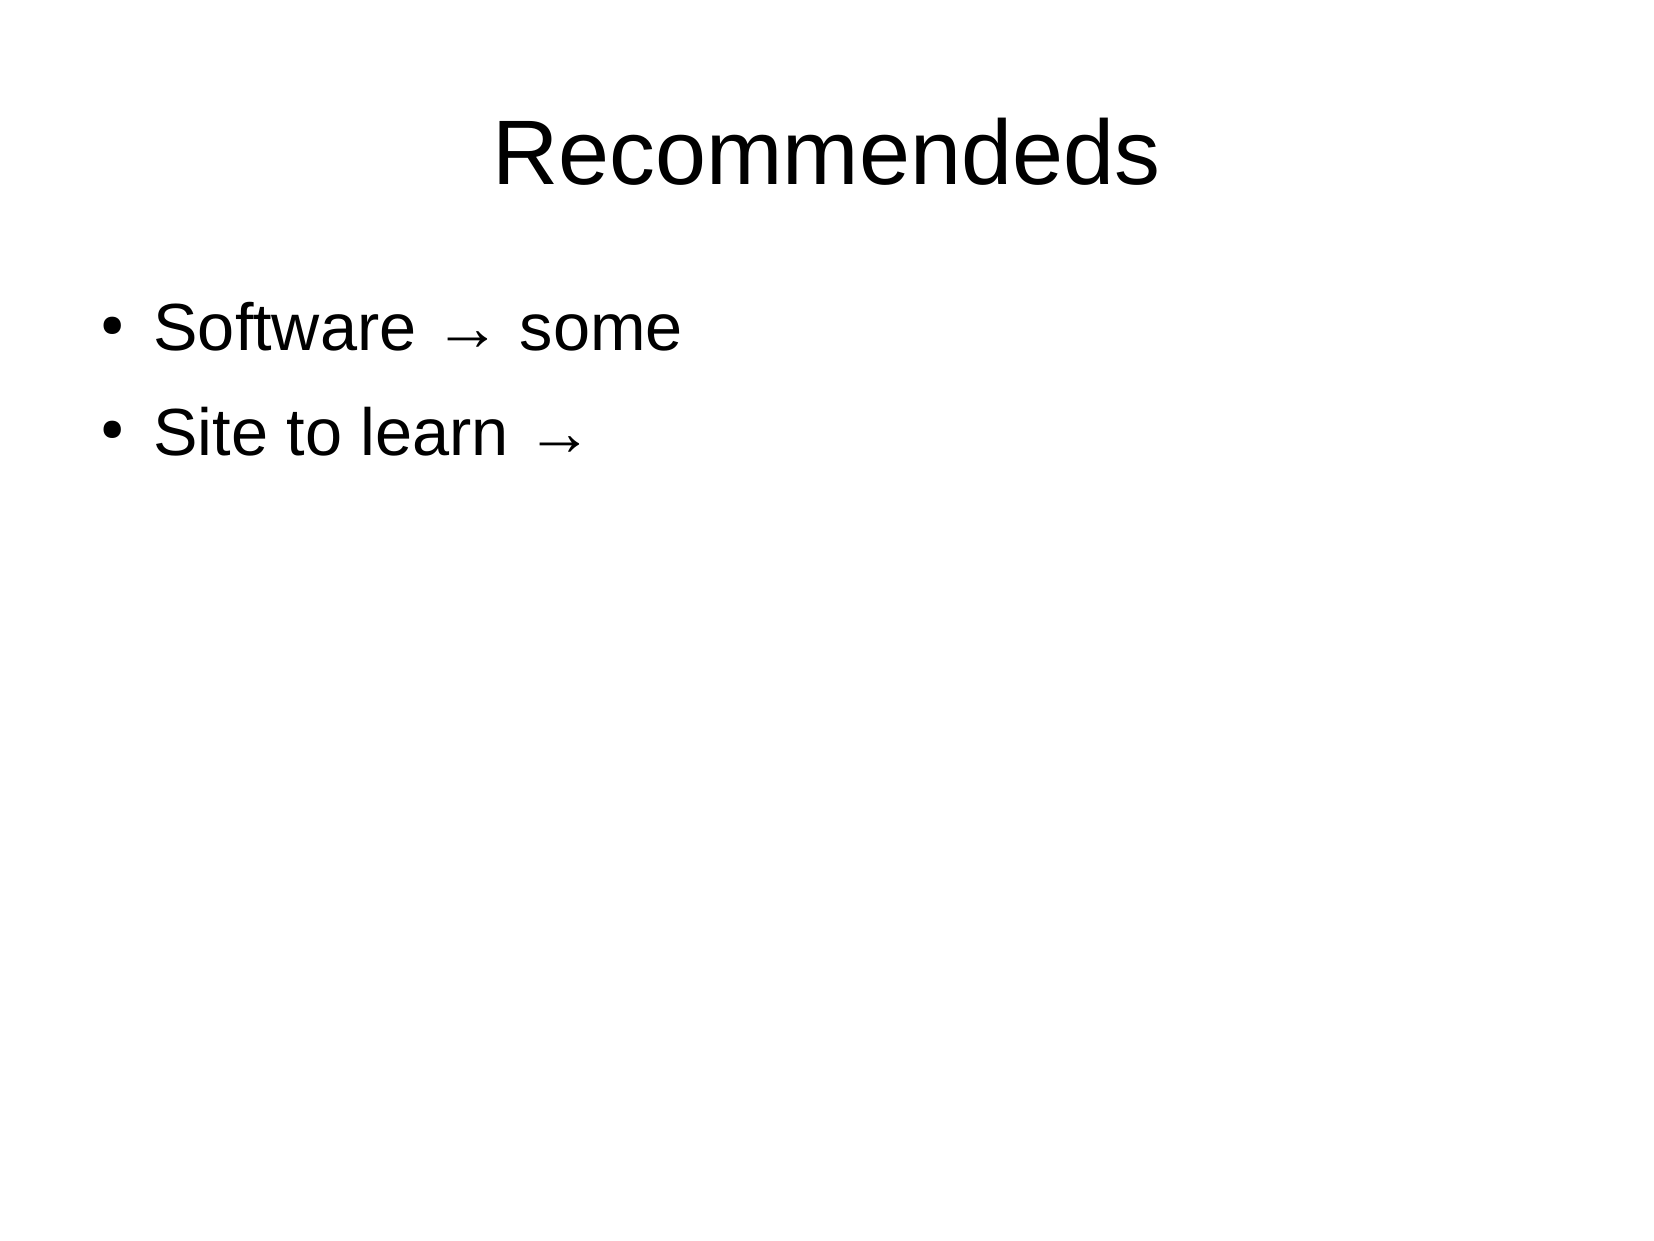

# Recommendeds
Software → some
Site to learn →